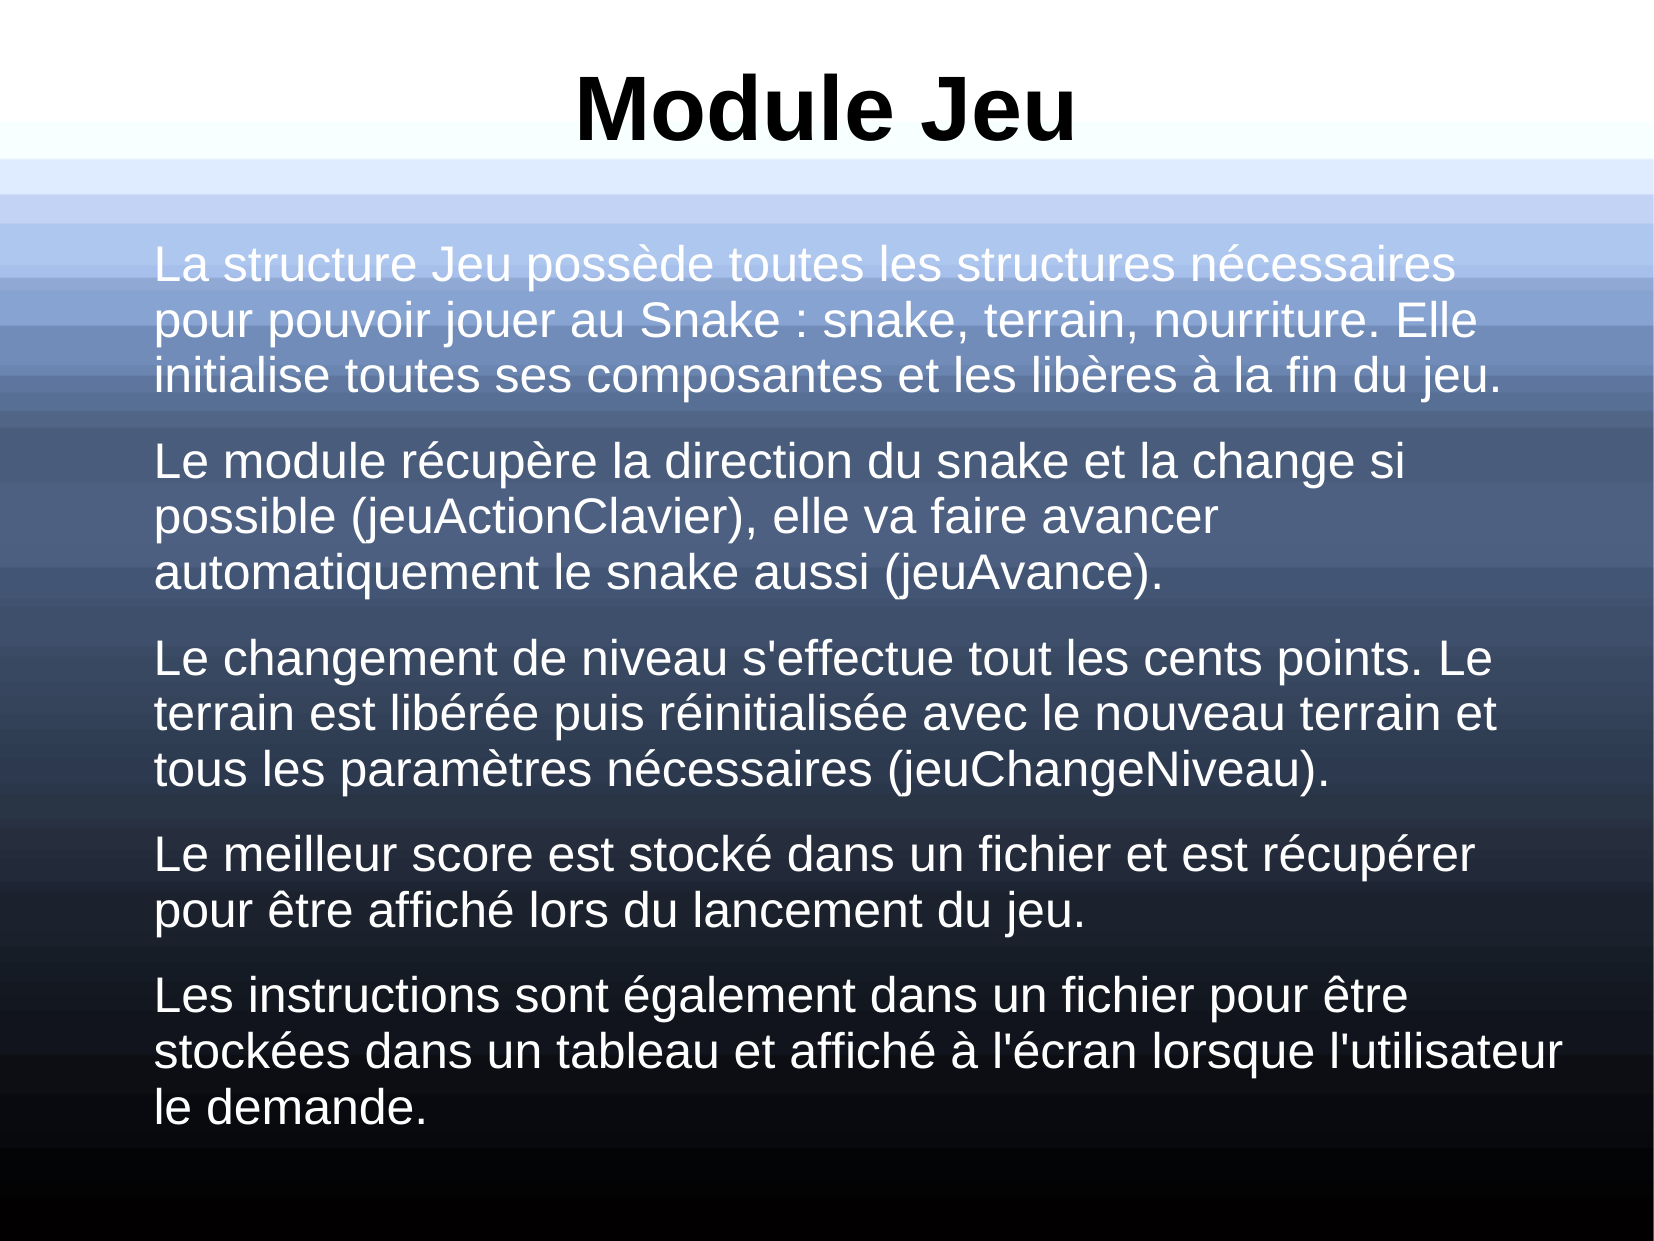

# Module Jeu
La structure Jeu possède toutes les structures nécessaires pour pouvoir jouer au Snake : snake, terrain, nourriture. Elle initialise toutes ses composantes et les libères à la fin du jeu.
Le module récupère la direction du snake et la change si possible (jeuActionClavier), elle va faire avancer automatiquement le snake aussi (jeuAvance).
Le changement de niveau s'effectue tout les cents points. Le terrain est libérée puis réinitialisée avec le nouveau terrain et tous les paramètres nécessaires (jeuChangeNiveau).
Le meilleur score est stocké dans un fichier et est récupérer pour être affiché lors du lancement du jeu.
Les instructions sont également dans un fichier pour être stockées dans un tableau et affiché à l'écran lorsque l'utilisateur le demande.